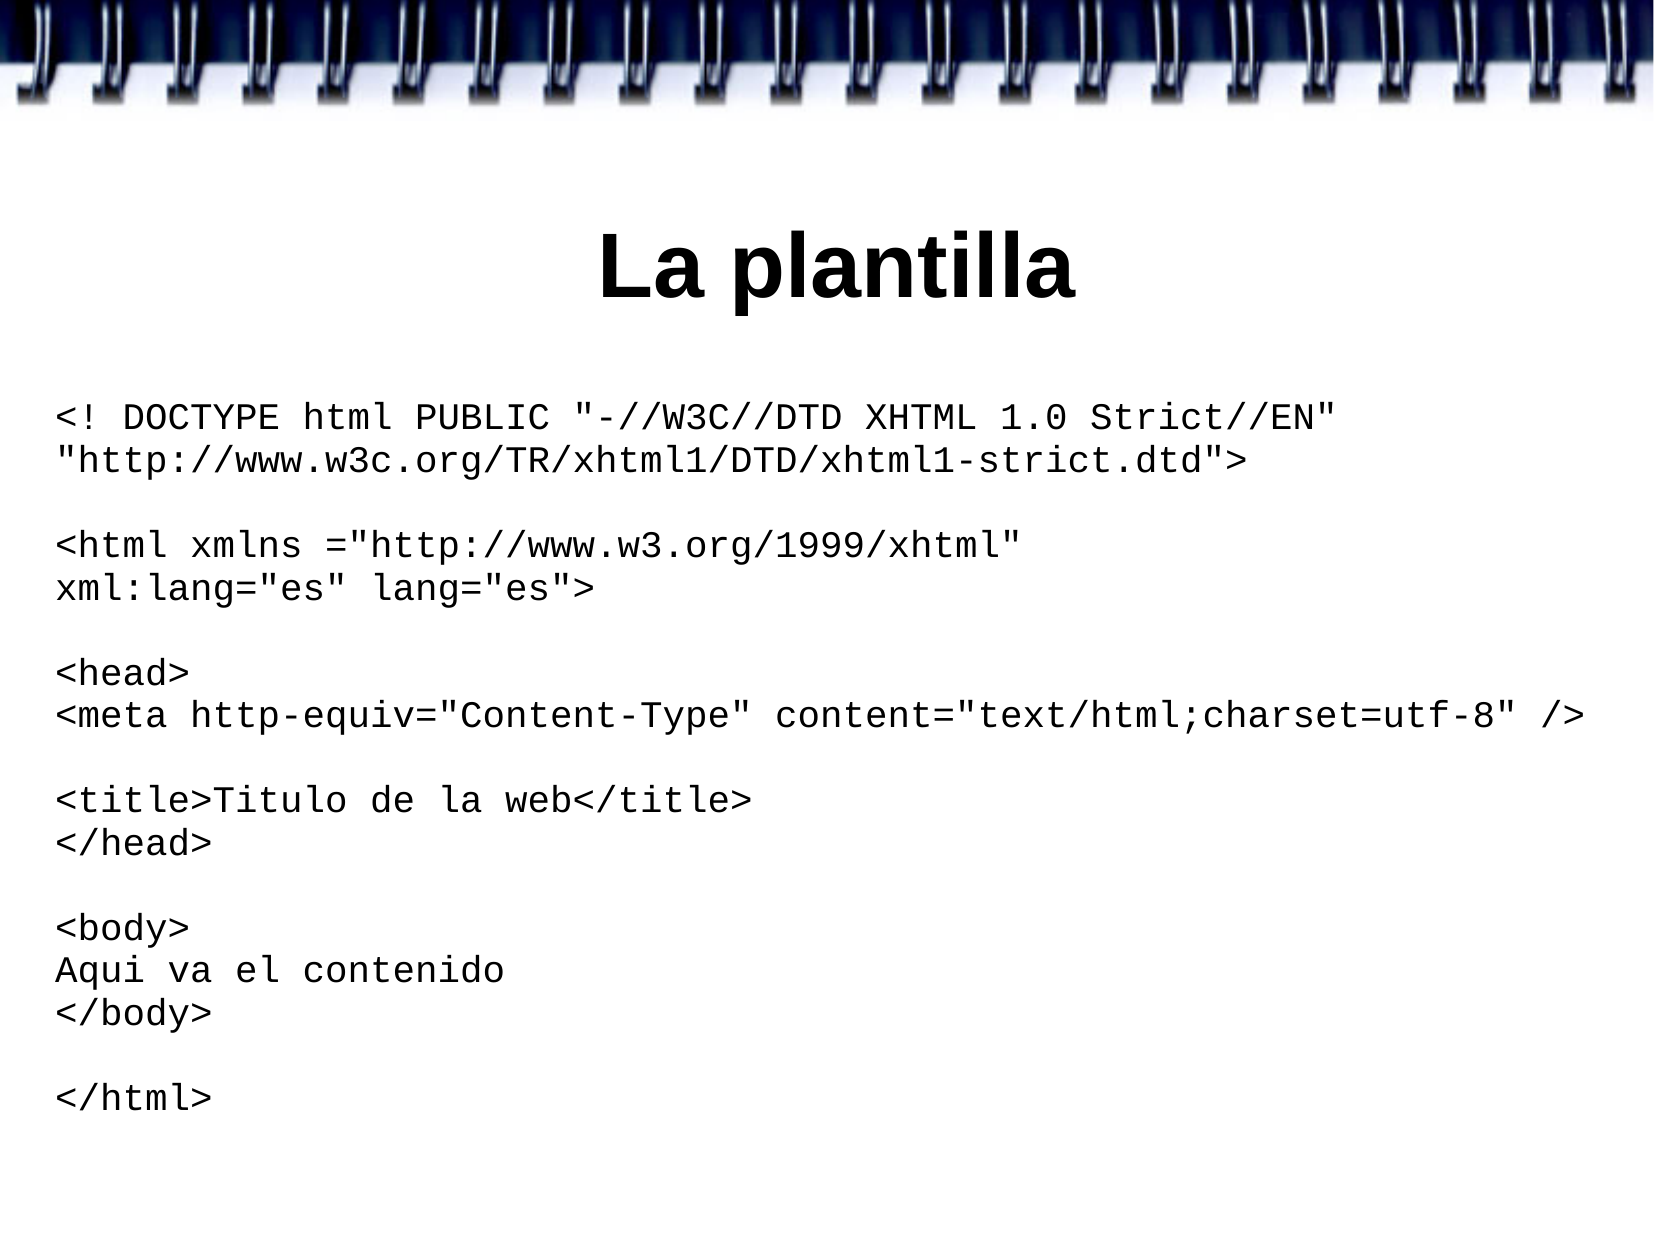

# La plantilla
<! DOCTYPE html PUBLIC "-//W3C//DTD XHTML 1.0 Strict//EN"
"http://www.w3c.org/TR/xhtml1/DTD/xhtml1-strict.dtd">
<html xmlns ="http://www.w3.org/1999/xhtml"
xml:lang="es" lang="es">
<head>
<meta http-equiv="Content-Type" content="text/html;charset=utf-8" />
<title>Titulo de la web</title>
</head>
<body>
Aqui va el contenido
</body>
</html>